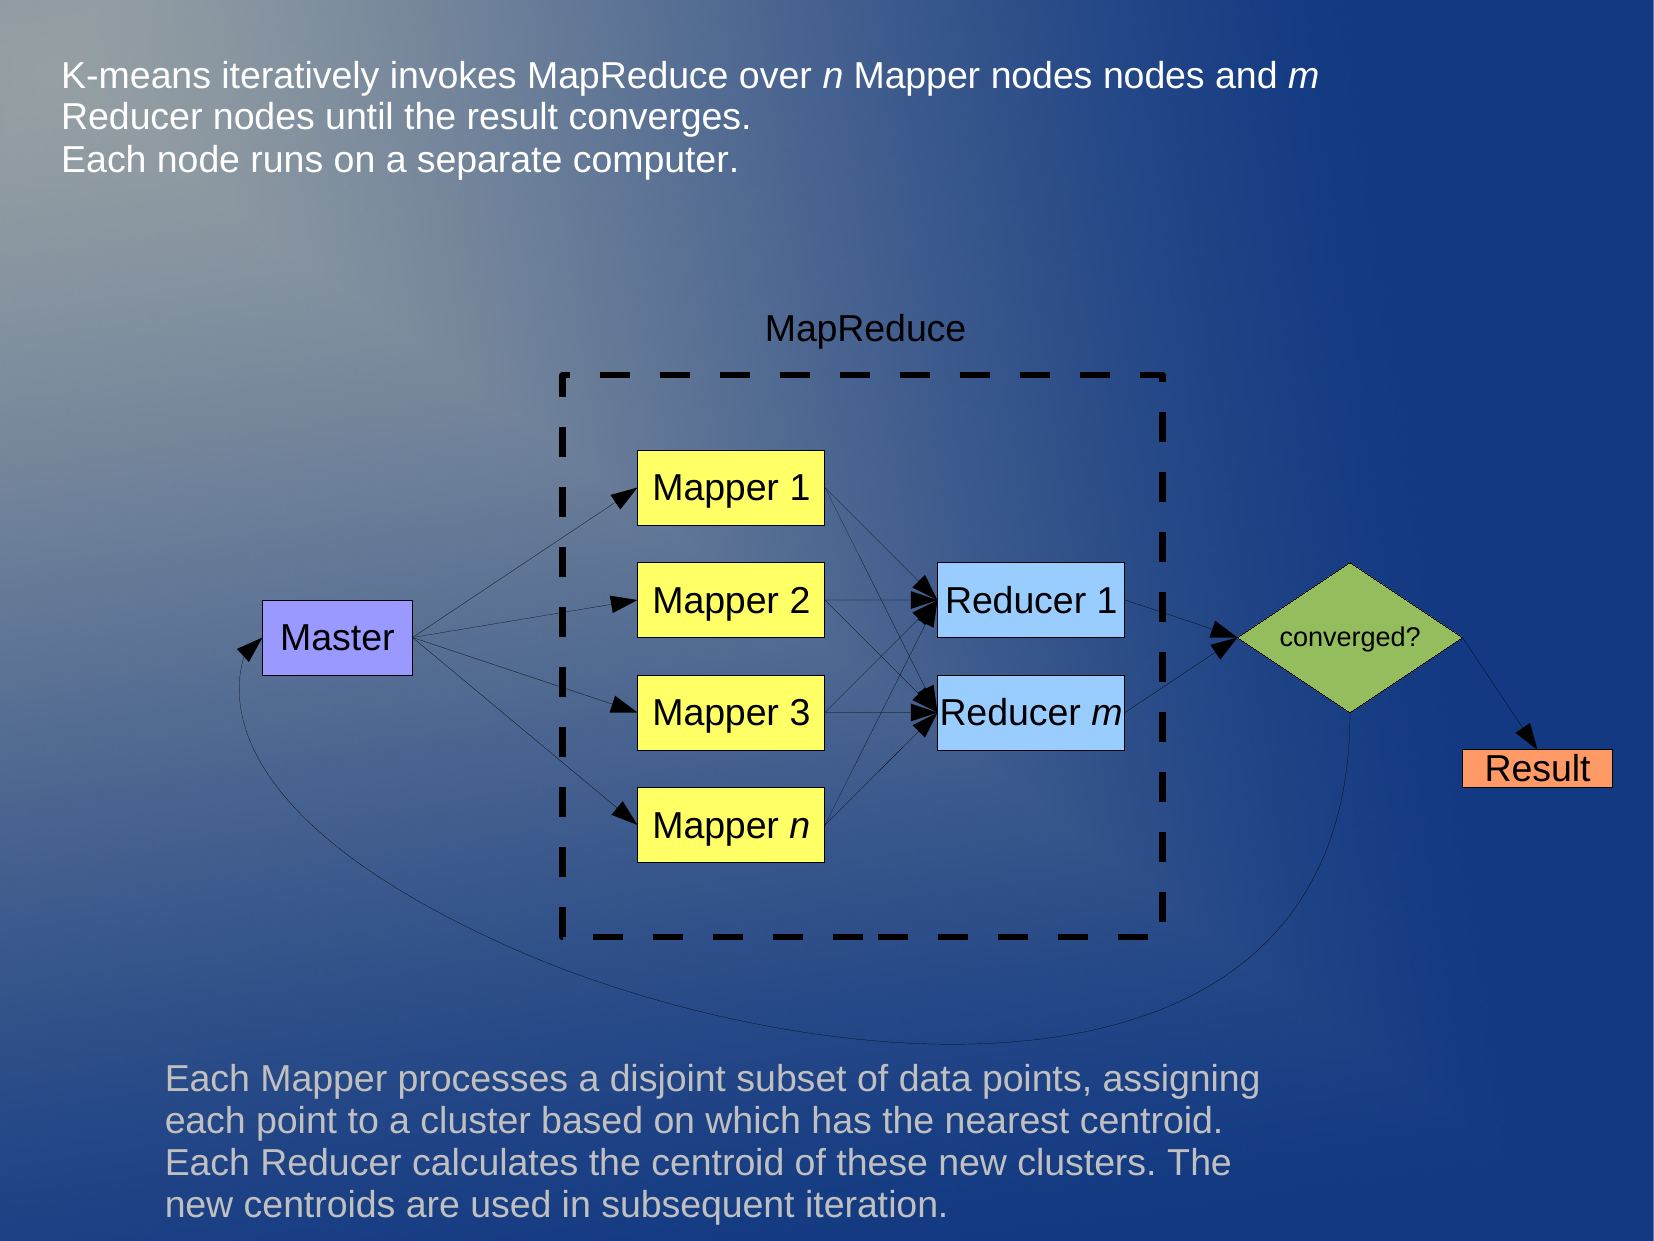

K-means iteratively invokes MapReduce over n Mapper nodes nodes and m Reducer nodes until the result converges.
Each node runs on a separate computer.
MapReduce
Mapper 1
Mapper 2
Reducer 1
converged?
Master
Mapper 3
Reducer m
Result
Mapper n
Each Mapper processes a disjoint subset of data points, assigning each point to a cluster based on which has the nearest centroid. Each Reducer calculates the centroid of these new clusters. The new centroids are used in subsequent iteration.